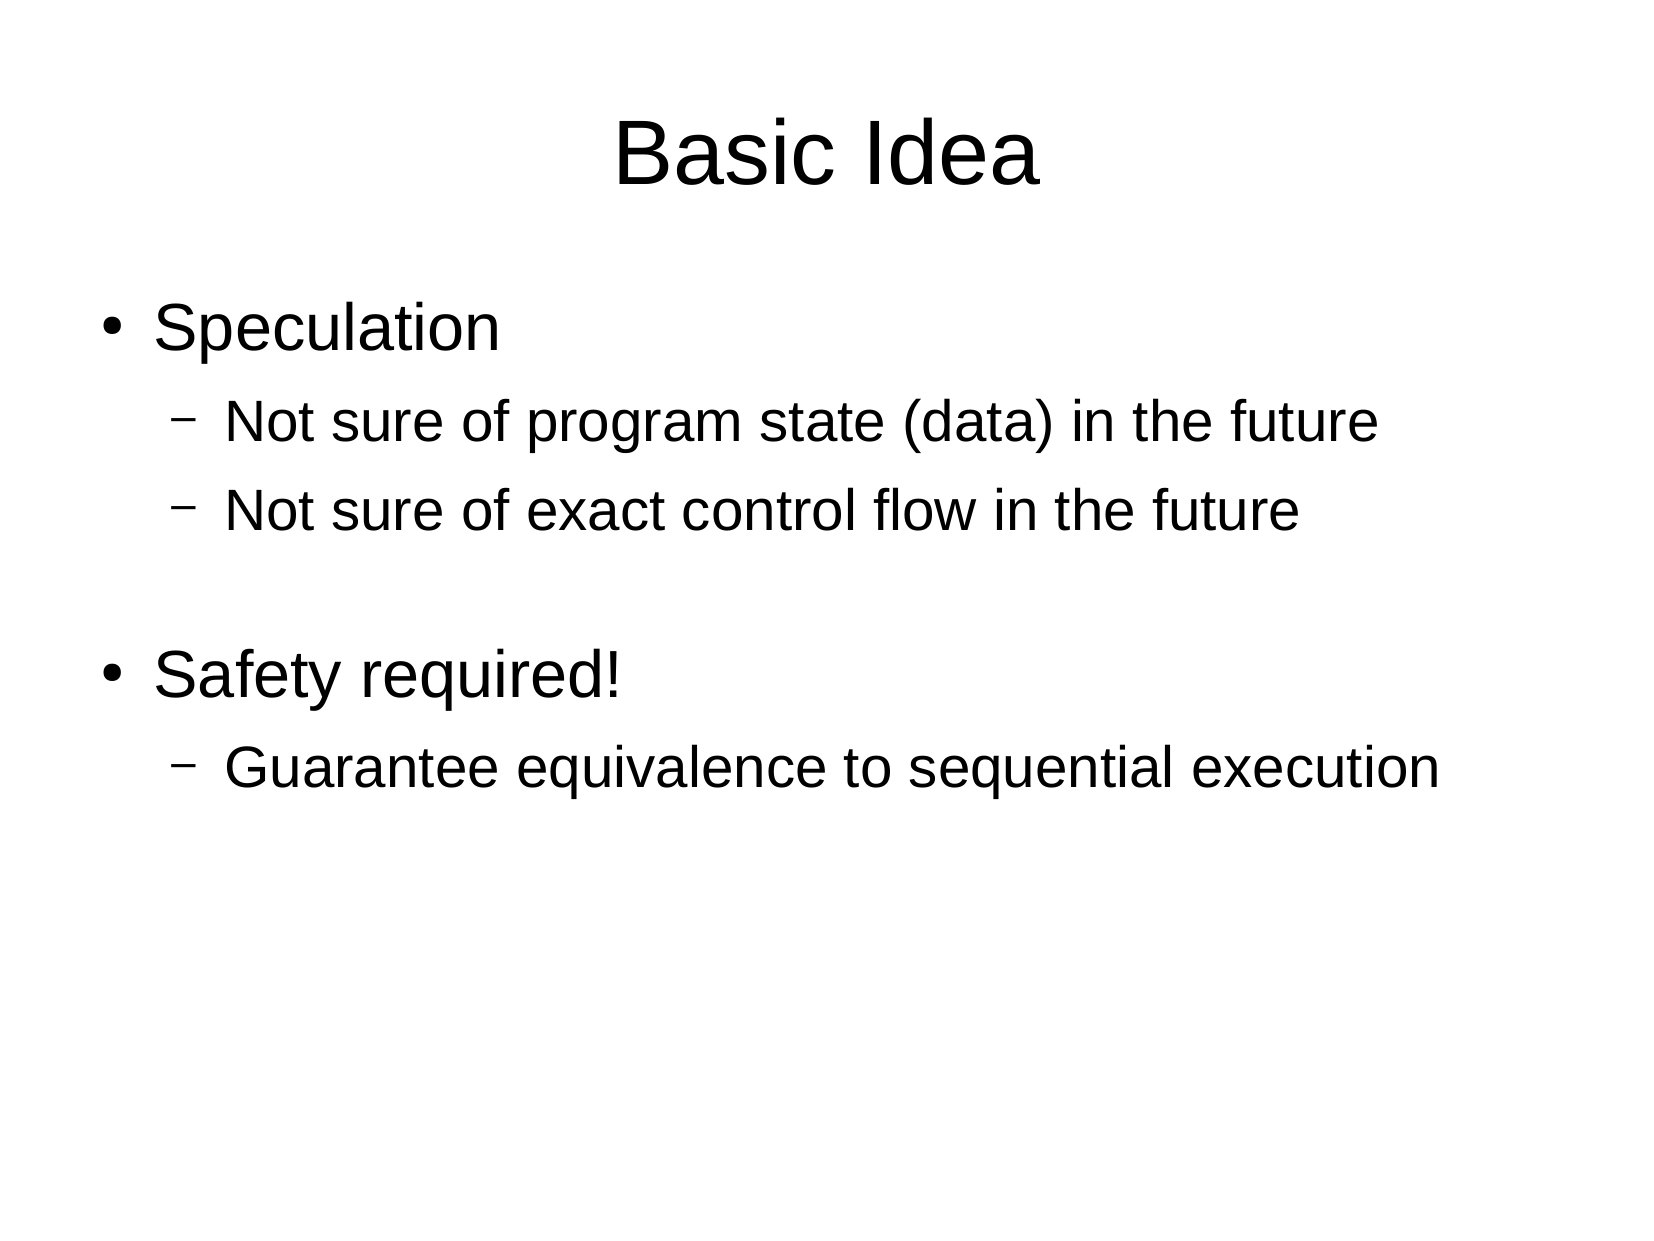

# Basic Idea
Speculation
Not sure of program state (data) in the future
Not sure of exact control flow in the future
Safety required!
Guarantee equivalence to sequential execution